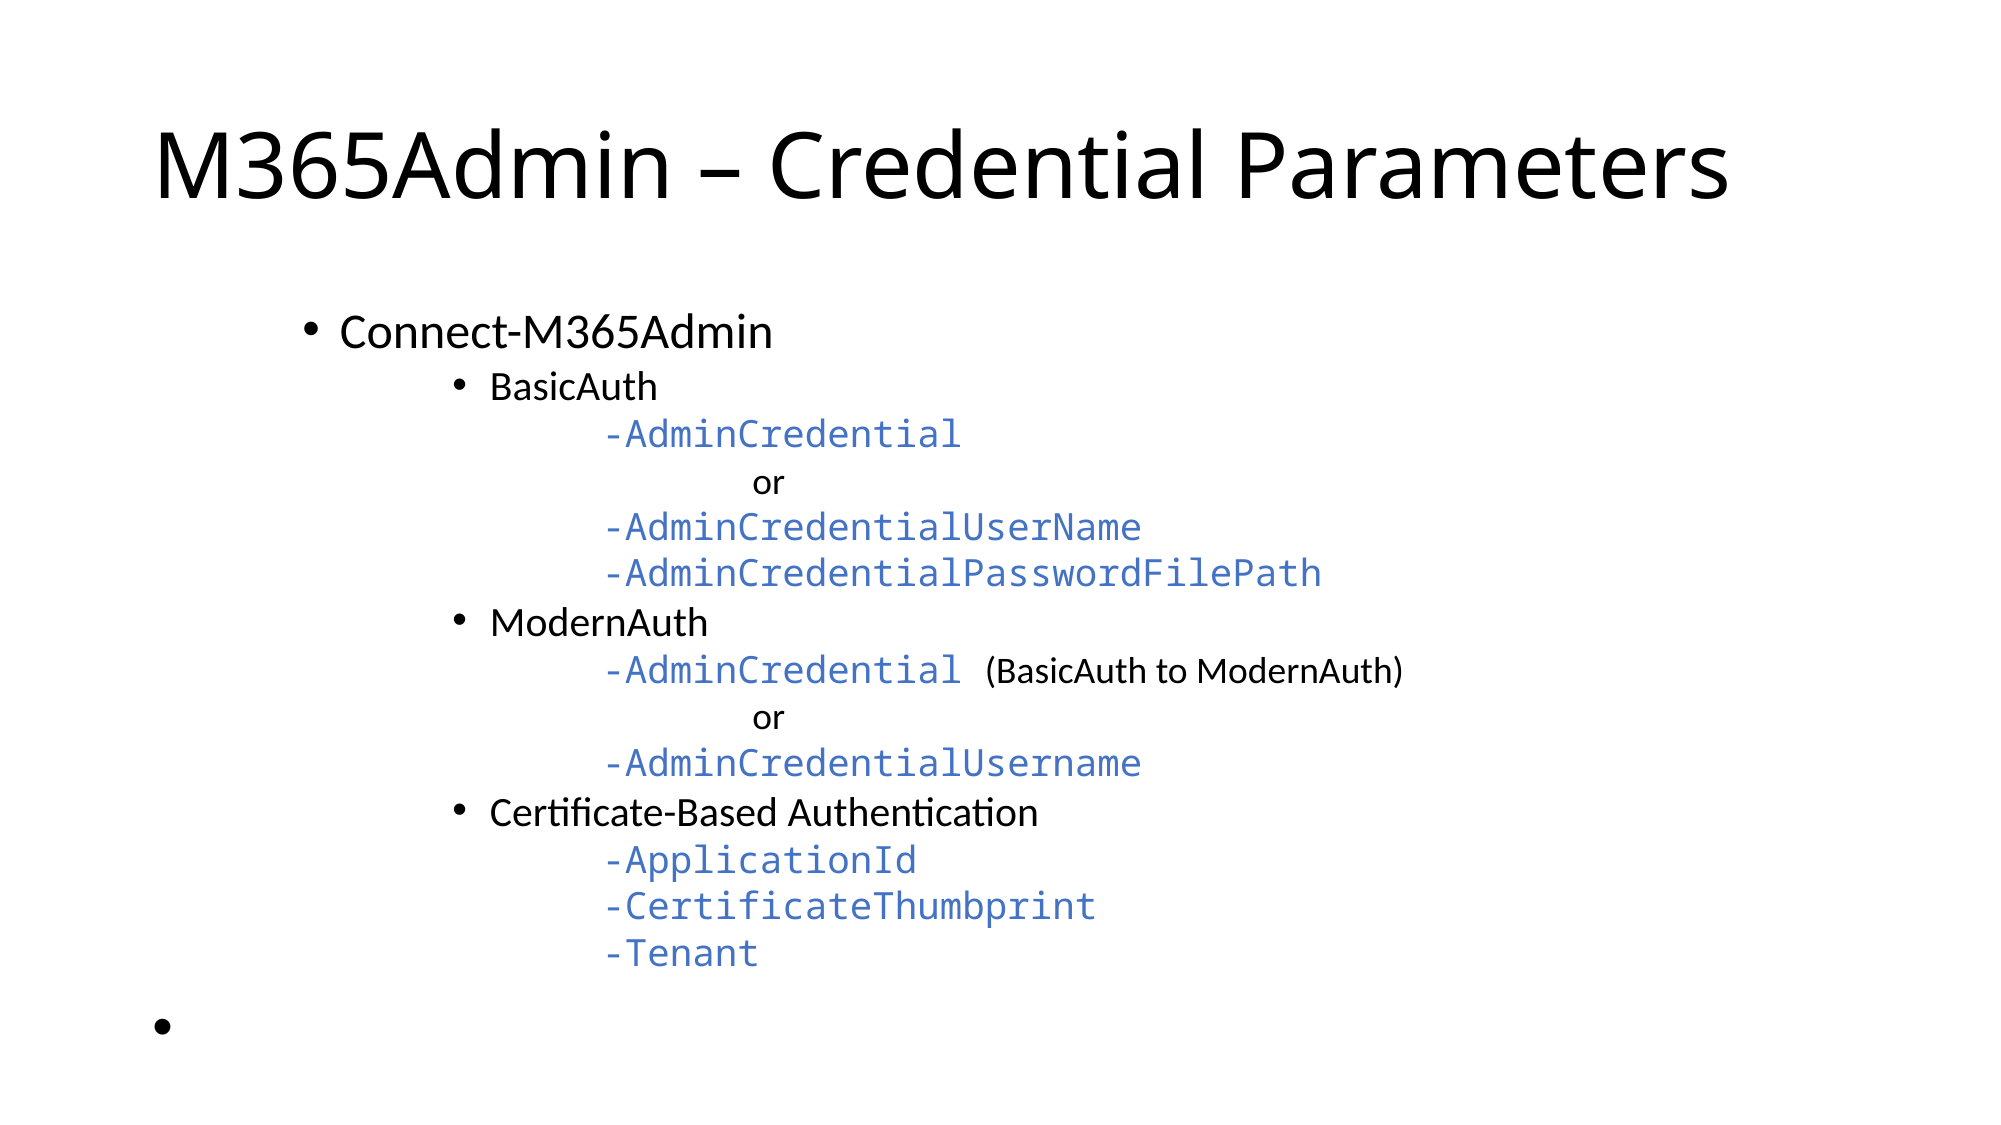

# M365Admin – Credential Parameters
Connect-M365Admin
BasicAuth
-AdminCredential
or
-AdminCredentialUserName
-AdminCredentialPasswordFilePath
ModernAuth
-AdminCredential (BasicAuth to ModernAuth)
or
-AdminCredentialUsername
Certificate-Based Authentication
-ApplicationId
-CertificateThumbprint
-Tenant